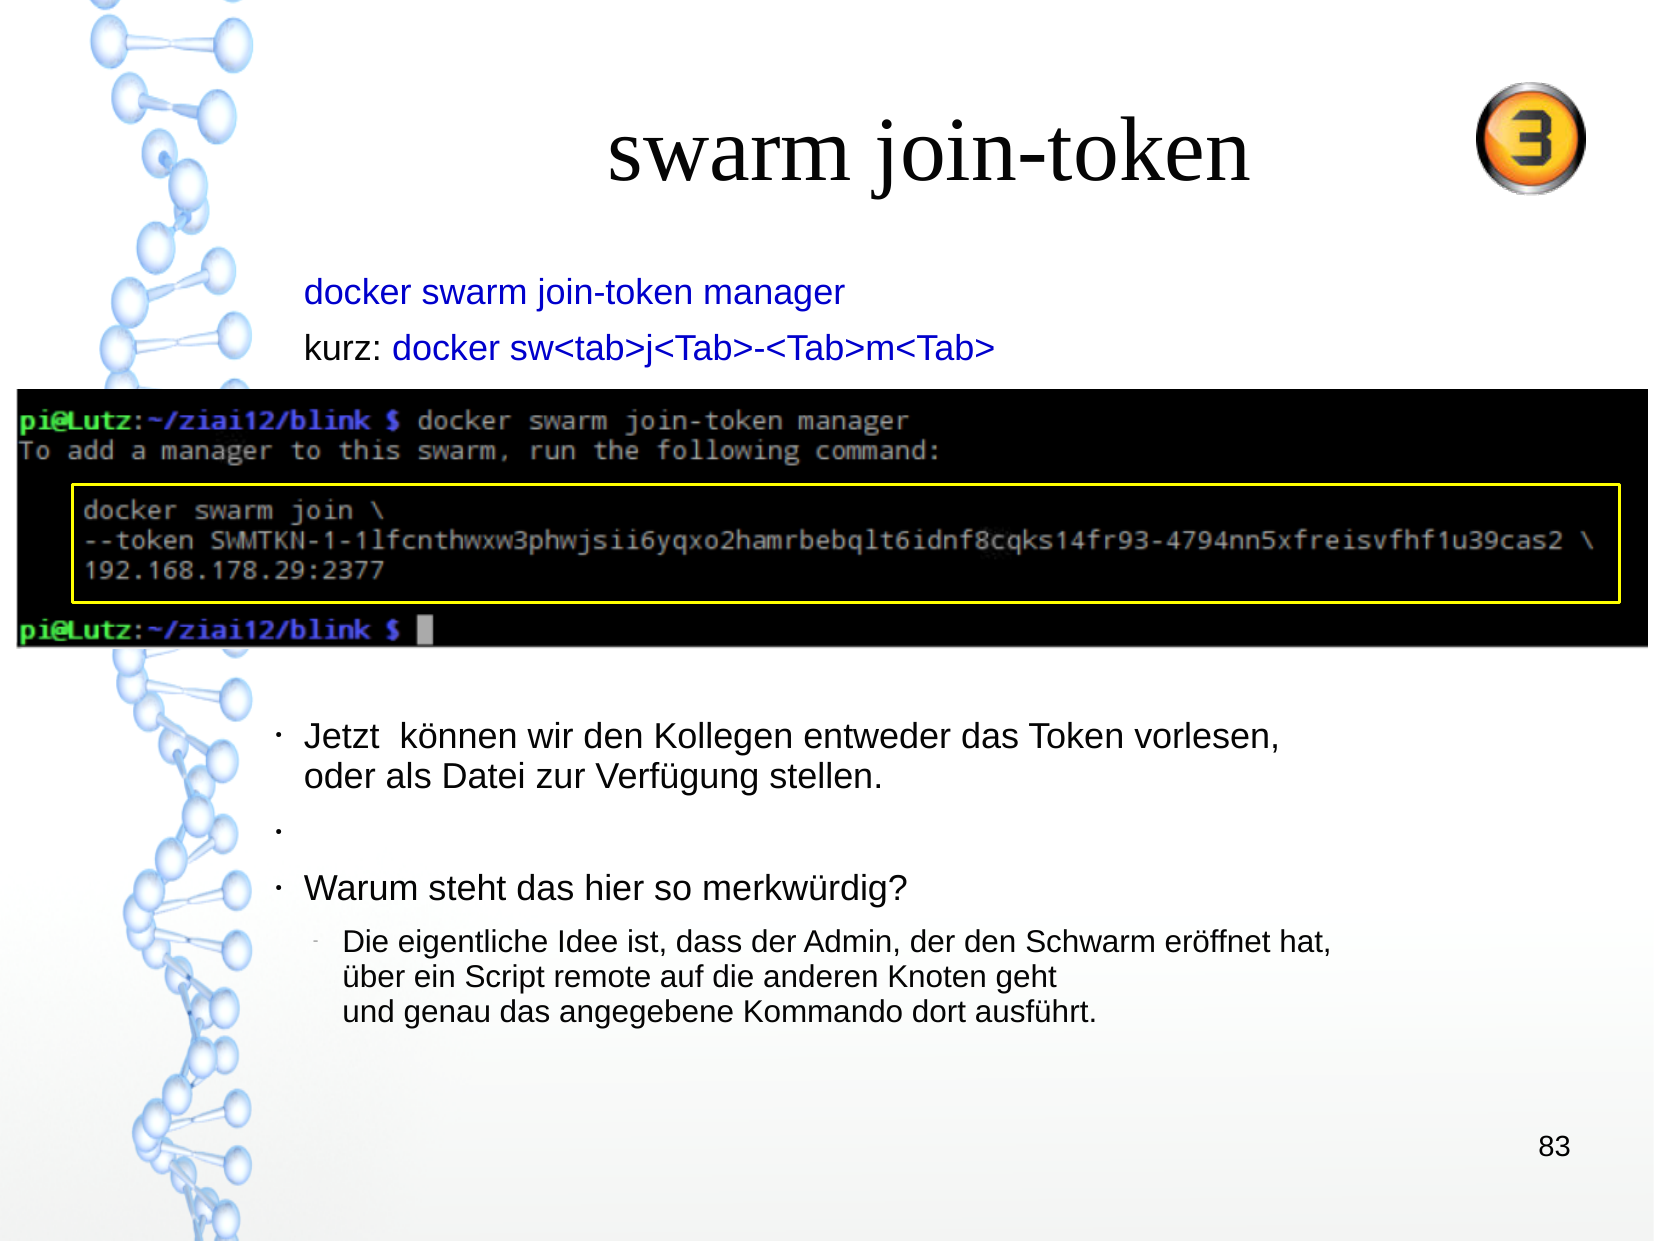

# swarm join-token
docker swarm join-token manager
kurz: docker sw<tab>j<Tab>-<Tab>m<Tab>
Jetzt können wir den Kollegen entweder das Token vorlesen,
oder als Datei zur Verfügung stellen.
Warum steht das hier so merkwürdig?
Die eigentliche Idee ist, dass der Admin, der den Schwarm eröffnet hat,
über ein Script remote auf die anderen Knoten geht
und genau das angegebene Kommando dort ausführt.
83